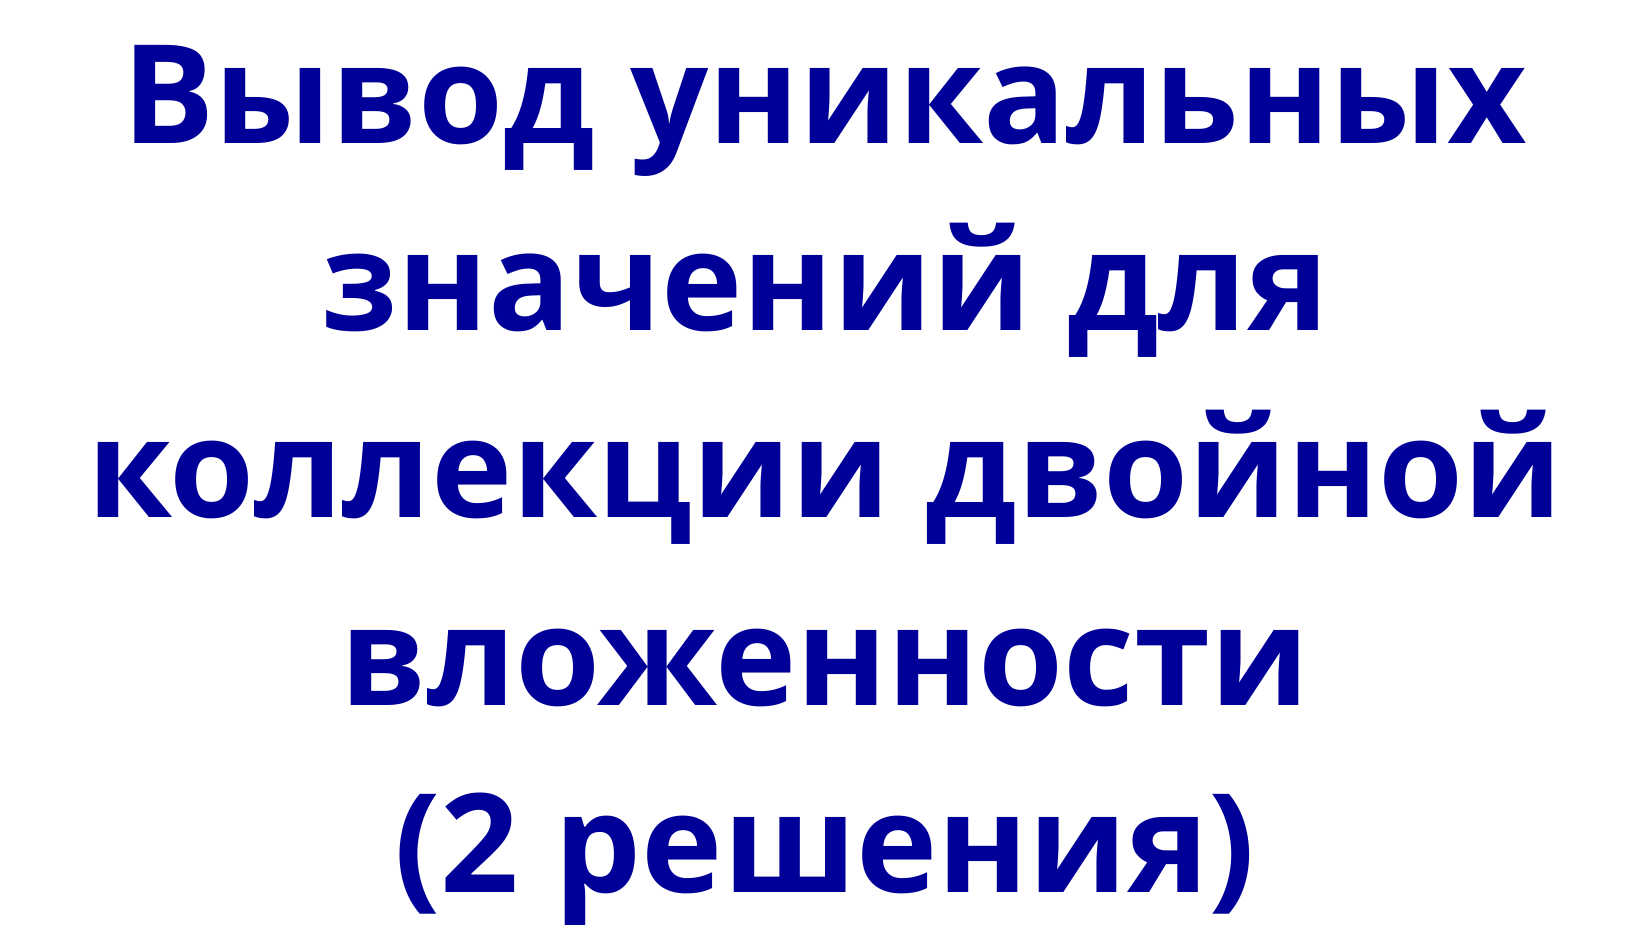

# Вывод уникальных значений для коллекции двойной вложенности
(2 решения)